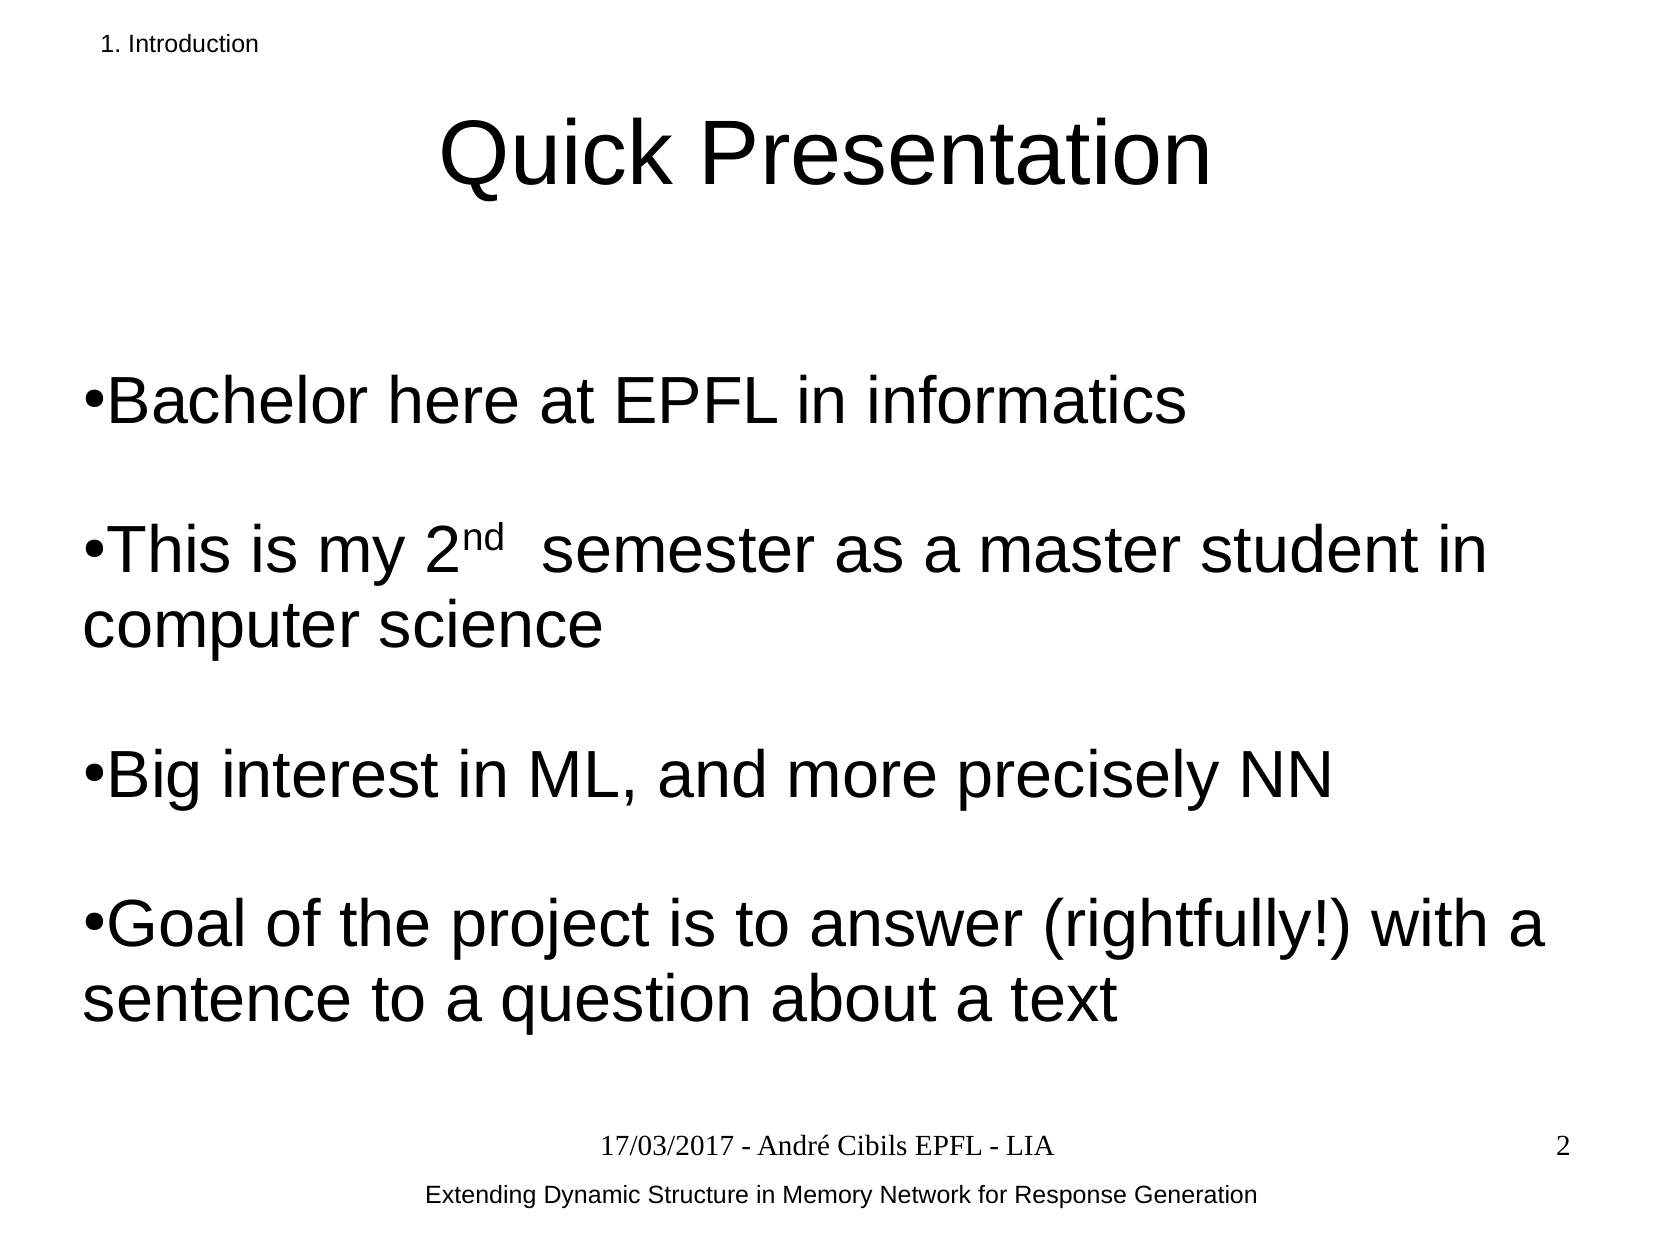

1. Introduction
# Quick Presentation
Bachelor here at EPFL in informatics
This is my 2nd semester as a master student in computer science
Big interest in ML, and more precisely NN
Goal of the project is to answer (rightfully!) with a sentence to a question about a text
17/03/2017 - André Cibils EPFL - LIA
2
Extending Dynamic Structure in Memory Network for Response Generation